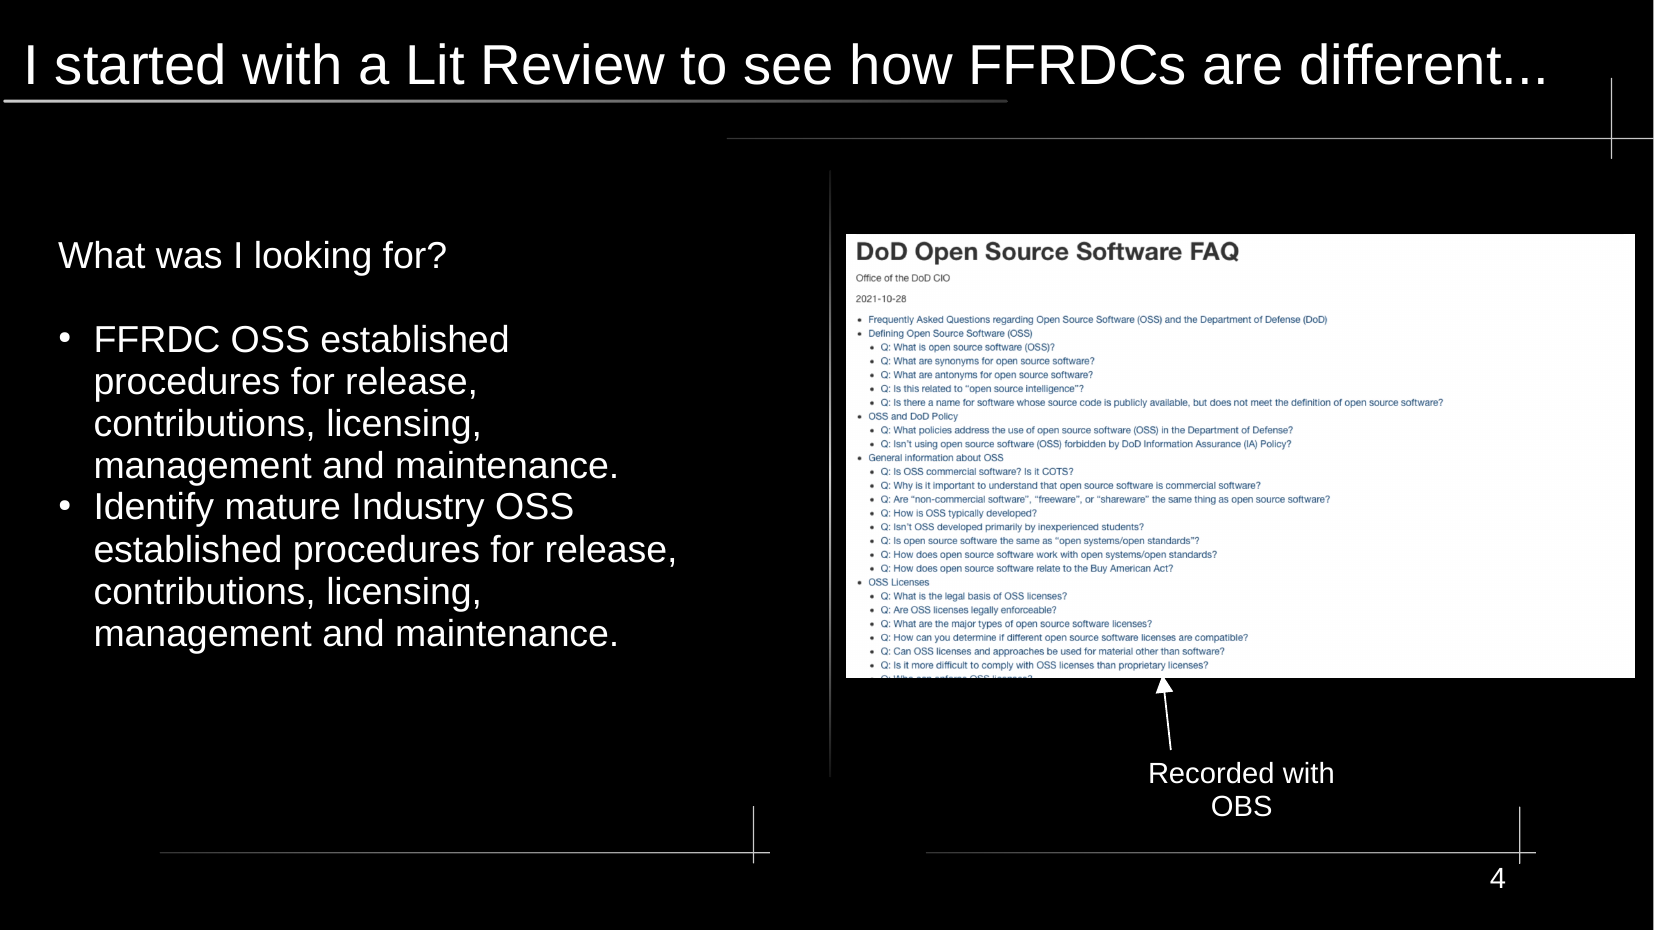

# I started with a Lit Review to see how FFRDCs are different...
What was I looking for?
FFRDC OSS established procedures for release, contributions, licensing, management and maintenance.
Identify mature Industry OSS established procedures for release, contributions, licensing, management and maintenance.
Recorded with
OBS
4